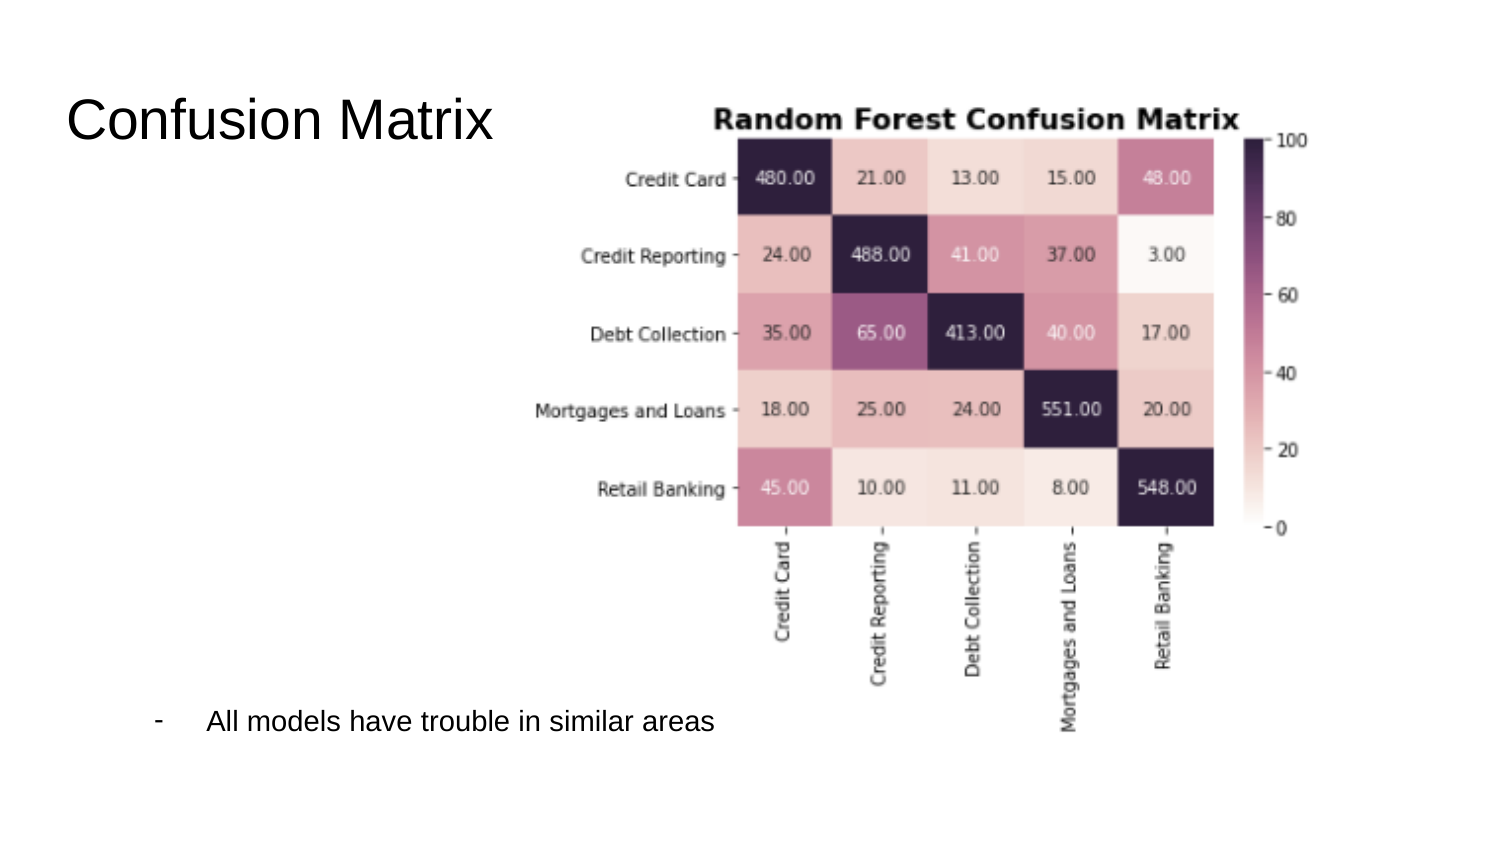

# Confusion Matrix
All models have trouble in similar areas